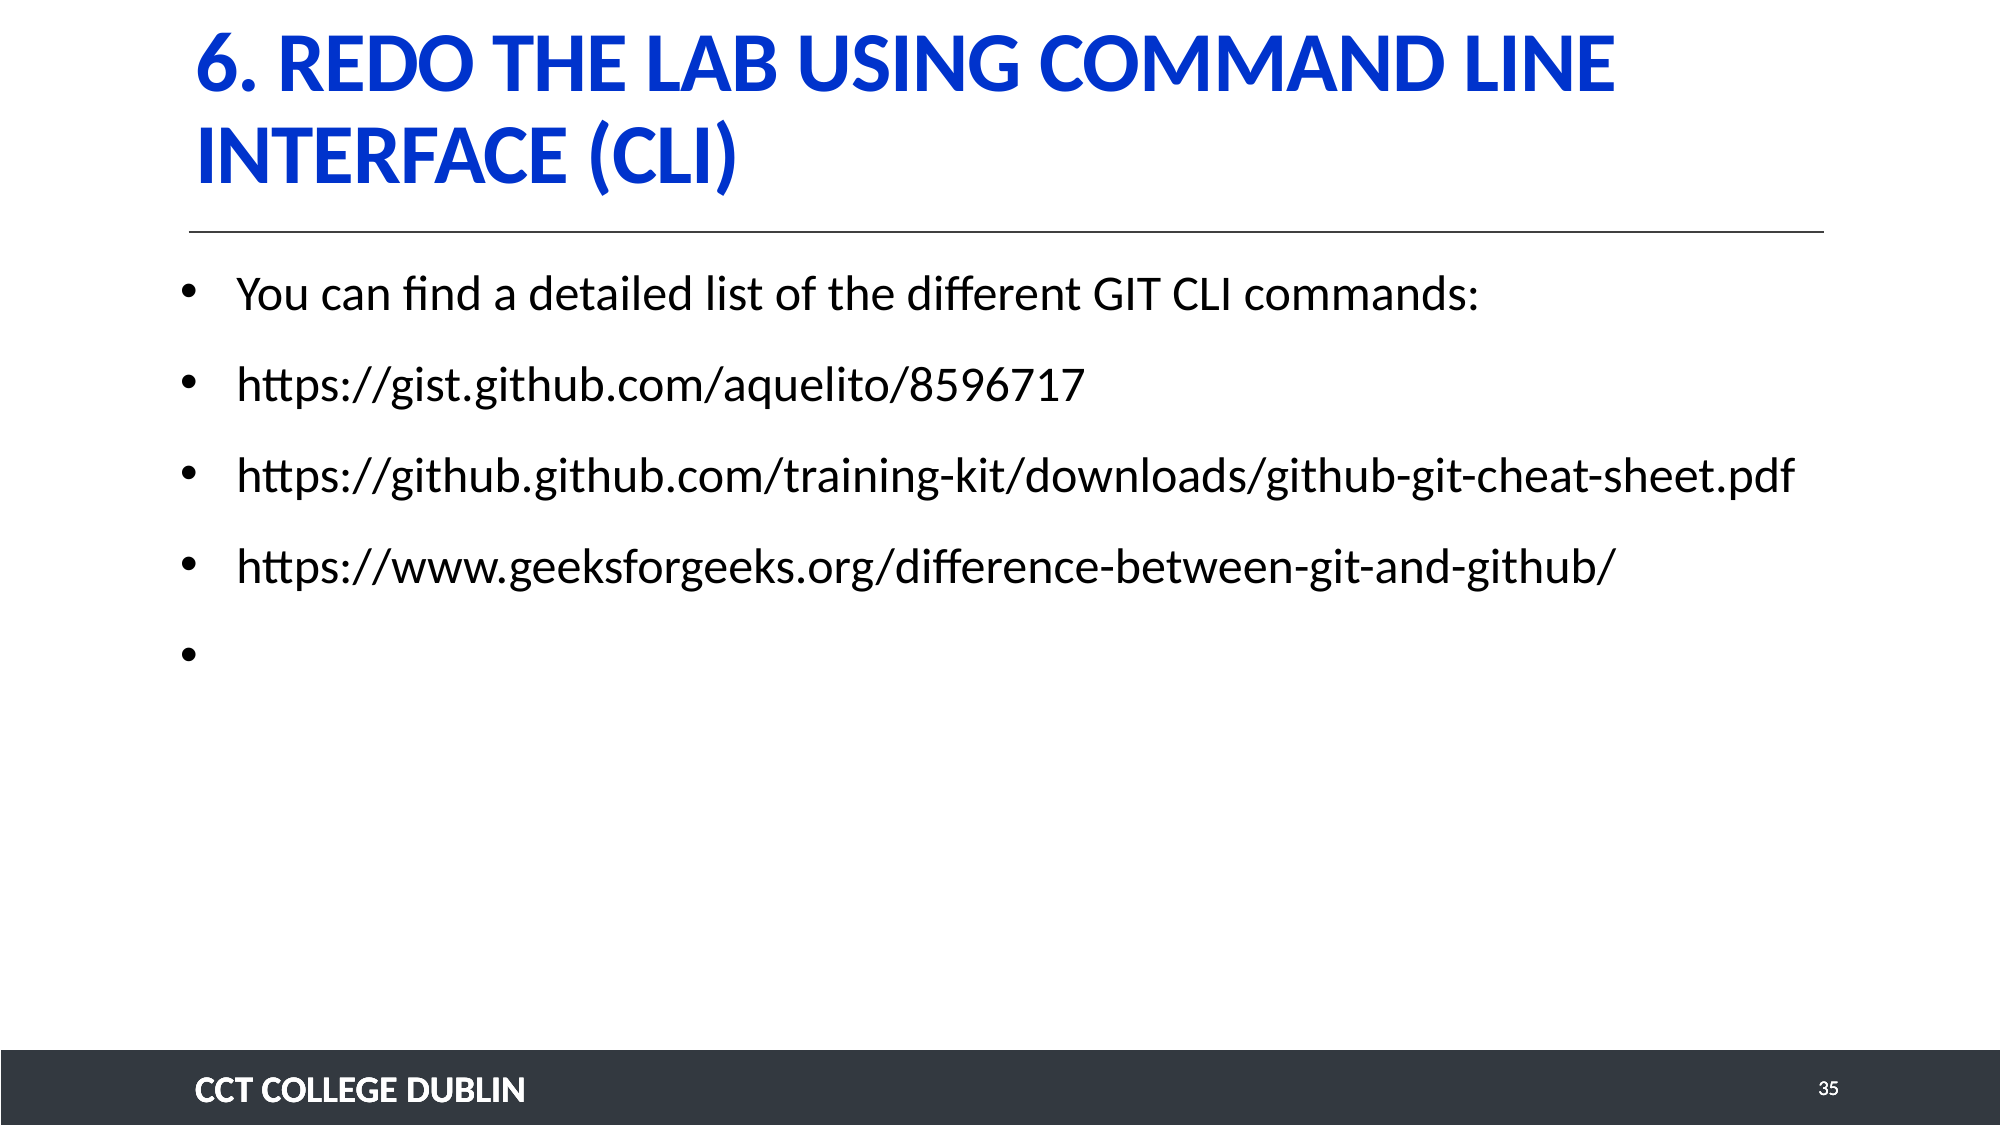

# 6. REDO THE LAB USING COMMAND LINE INTERFACE (CLI)
You can find a detailed list of the different GIT CLI commands:
https://gist.github.com/aquelito/8596717
https://github.github.com/training-kit/downloads/github-git-cheat-sheet.pdf
https://www.geeksforgeeks.org/difference-between-git-and-github/
CCT COLLEGE DUBLIN
CCT COLLEGE DUBLIN
CCT COLLEGE DUBLIN